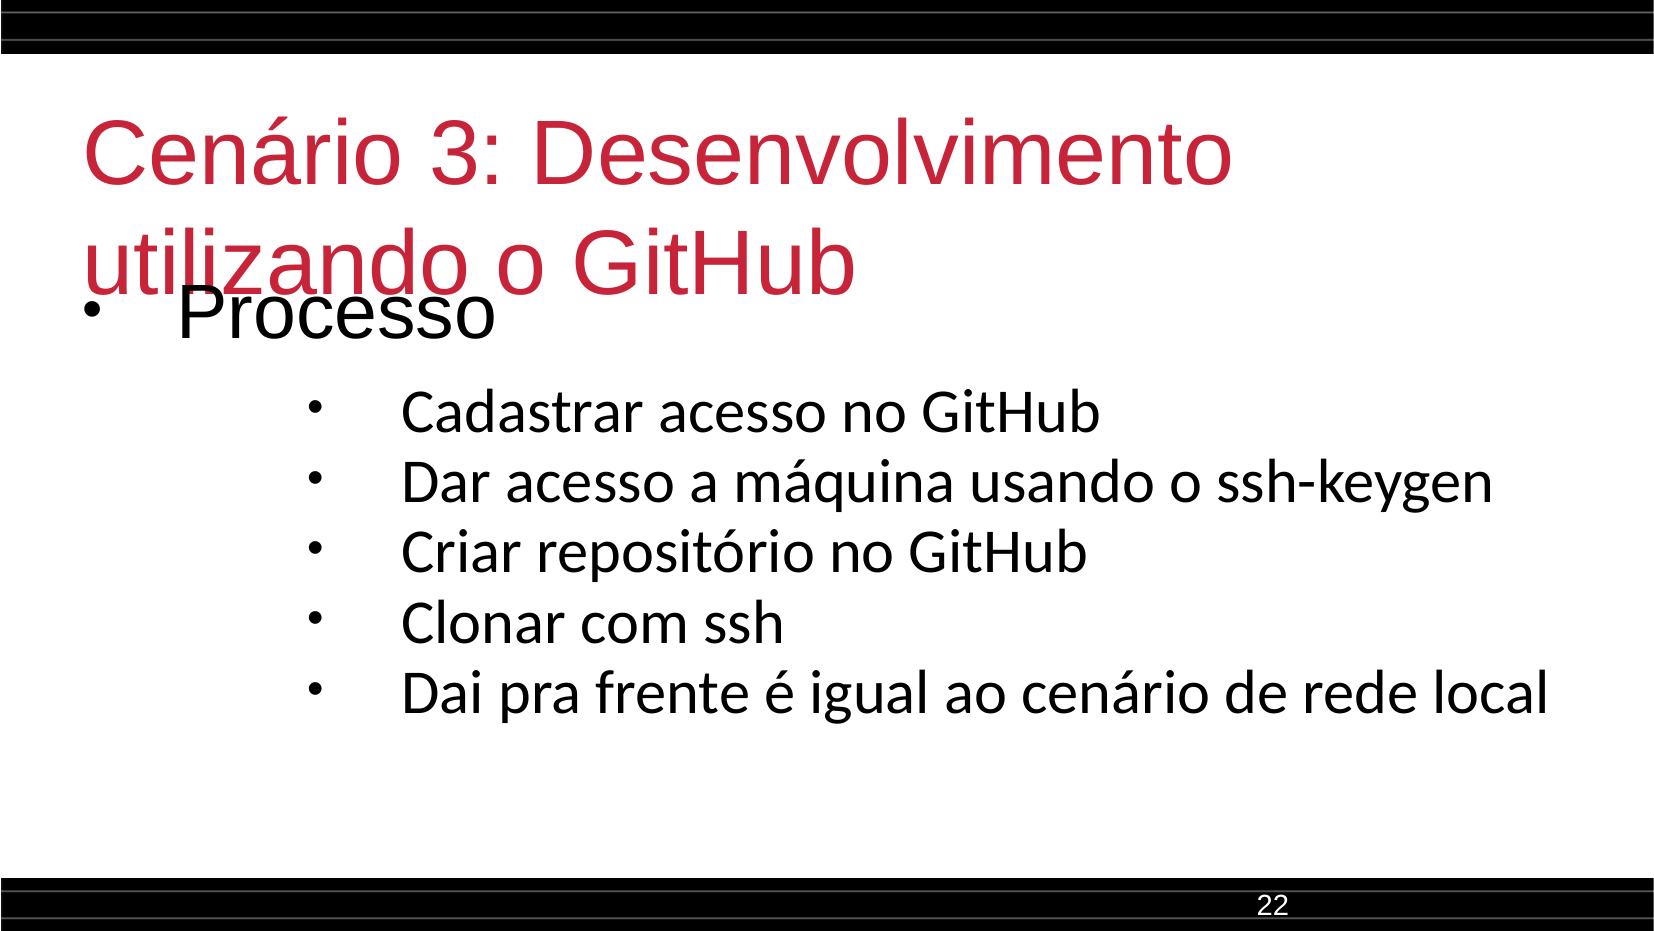

# Cenário 3: Desenvolvimento utilizando o GitHub
Processo
Cadastrar acesso no GitHub
Dar acesso a máquina usando o ssh-keygen
Criar repositório no GitHub
Clonar com ssh
Dai pra frente é igual ao cenário de rede local